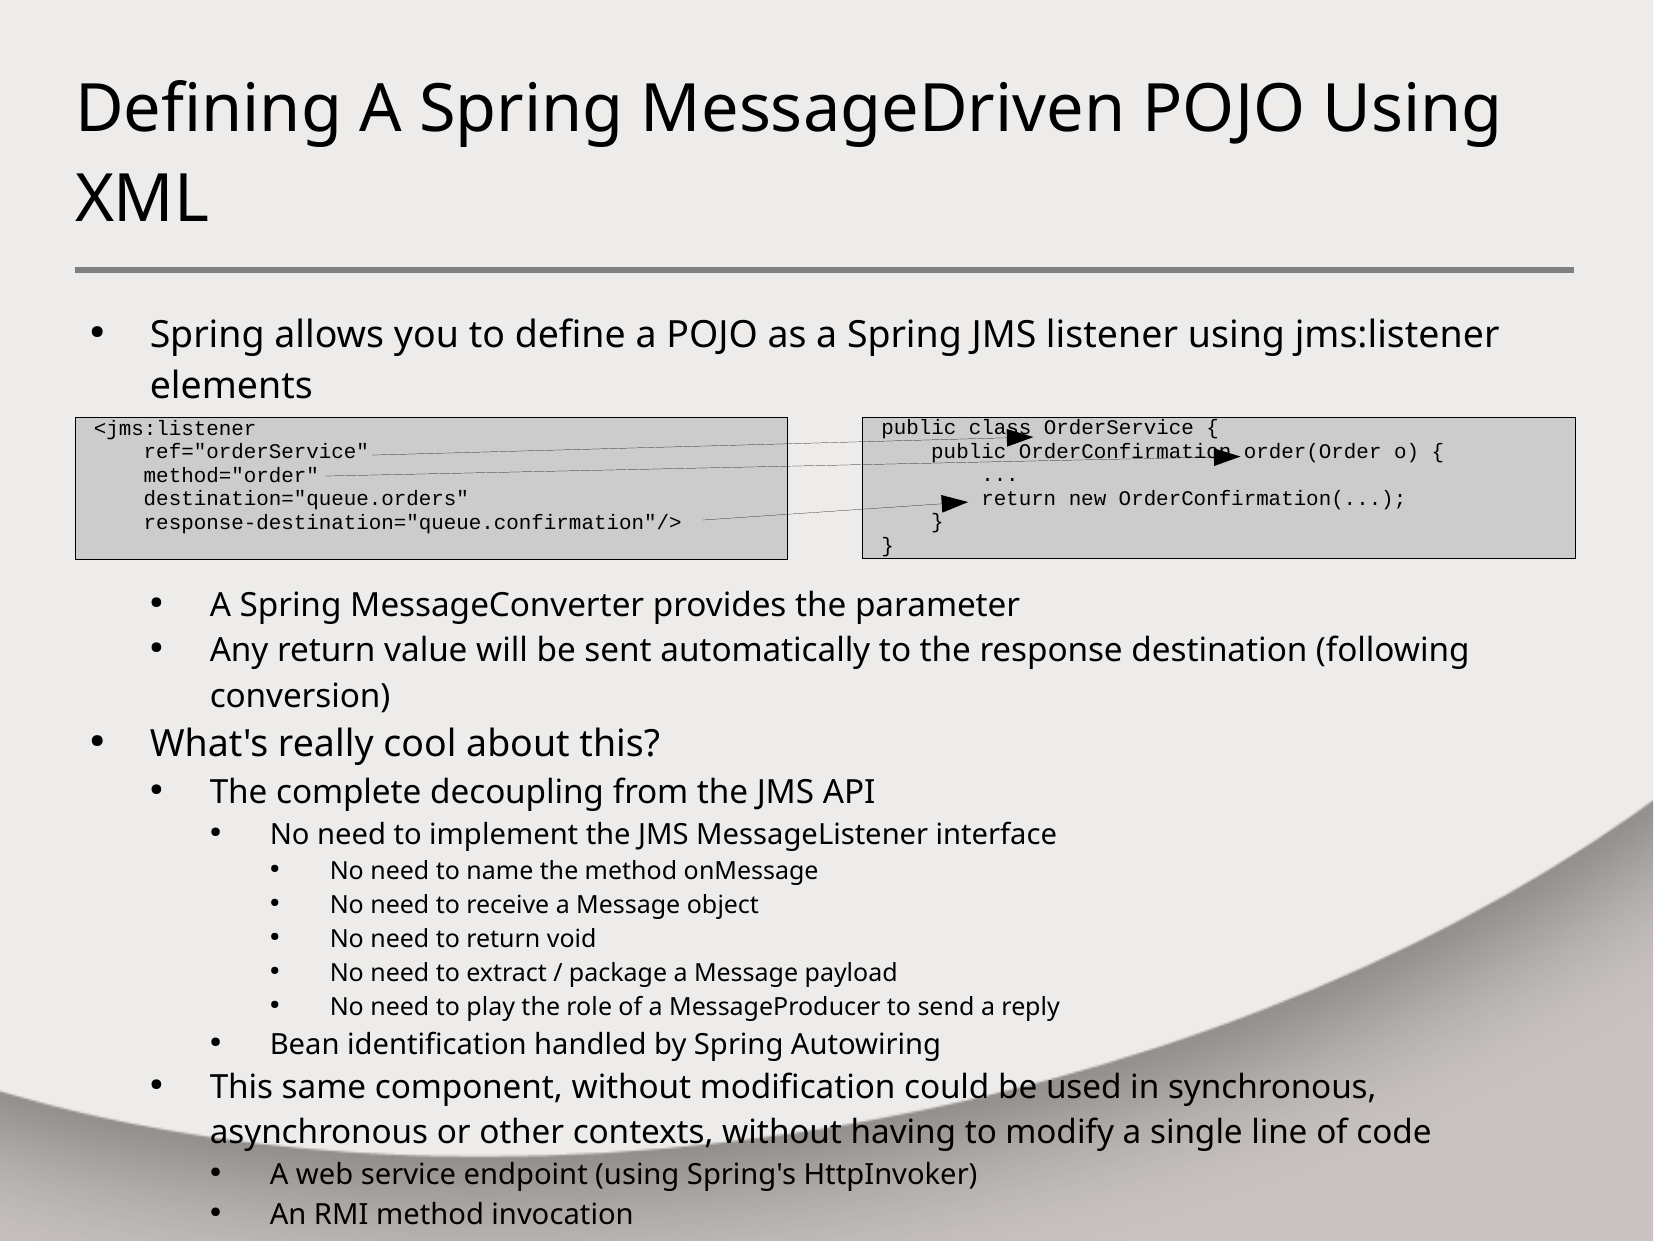

# Defining A Spring MessageDriven POJO Using XML
Spring allows you to define a POJO as a Spring JMS listener using jms:listener elements
A Spring MessageConverter provides the parameter
Any return value will be sent automatically to the response destination (following conversion)
What's really cool about this?
The complete decoupling from the JMS API
No need to implement the JMS MessageListener interface
No need to name the method onMessage
No need to receive a Message object
No need to return void
No need to extract / package a Message payload
No need to play the role of a MessageProducer to send a reply
Bean identification handled by Spring Autowiring
This same component, without modification could be used in synchronous, asynchronous or other contexts, without having to modify a single line of code
A web service endpoint (using Spring's HttpInvoker)
An RMI method invocation
public class OrderService {
 public OrderConfirmation order(Order o) {
 ...
 return new OrderConfirmation(...);
 }
}
<jms:listener
 ref="orderService"
 method="order"
 destination="queue.orders"
 response-destination="queue.confirmation"/>